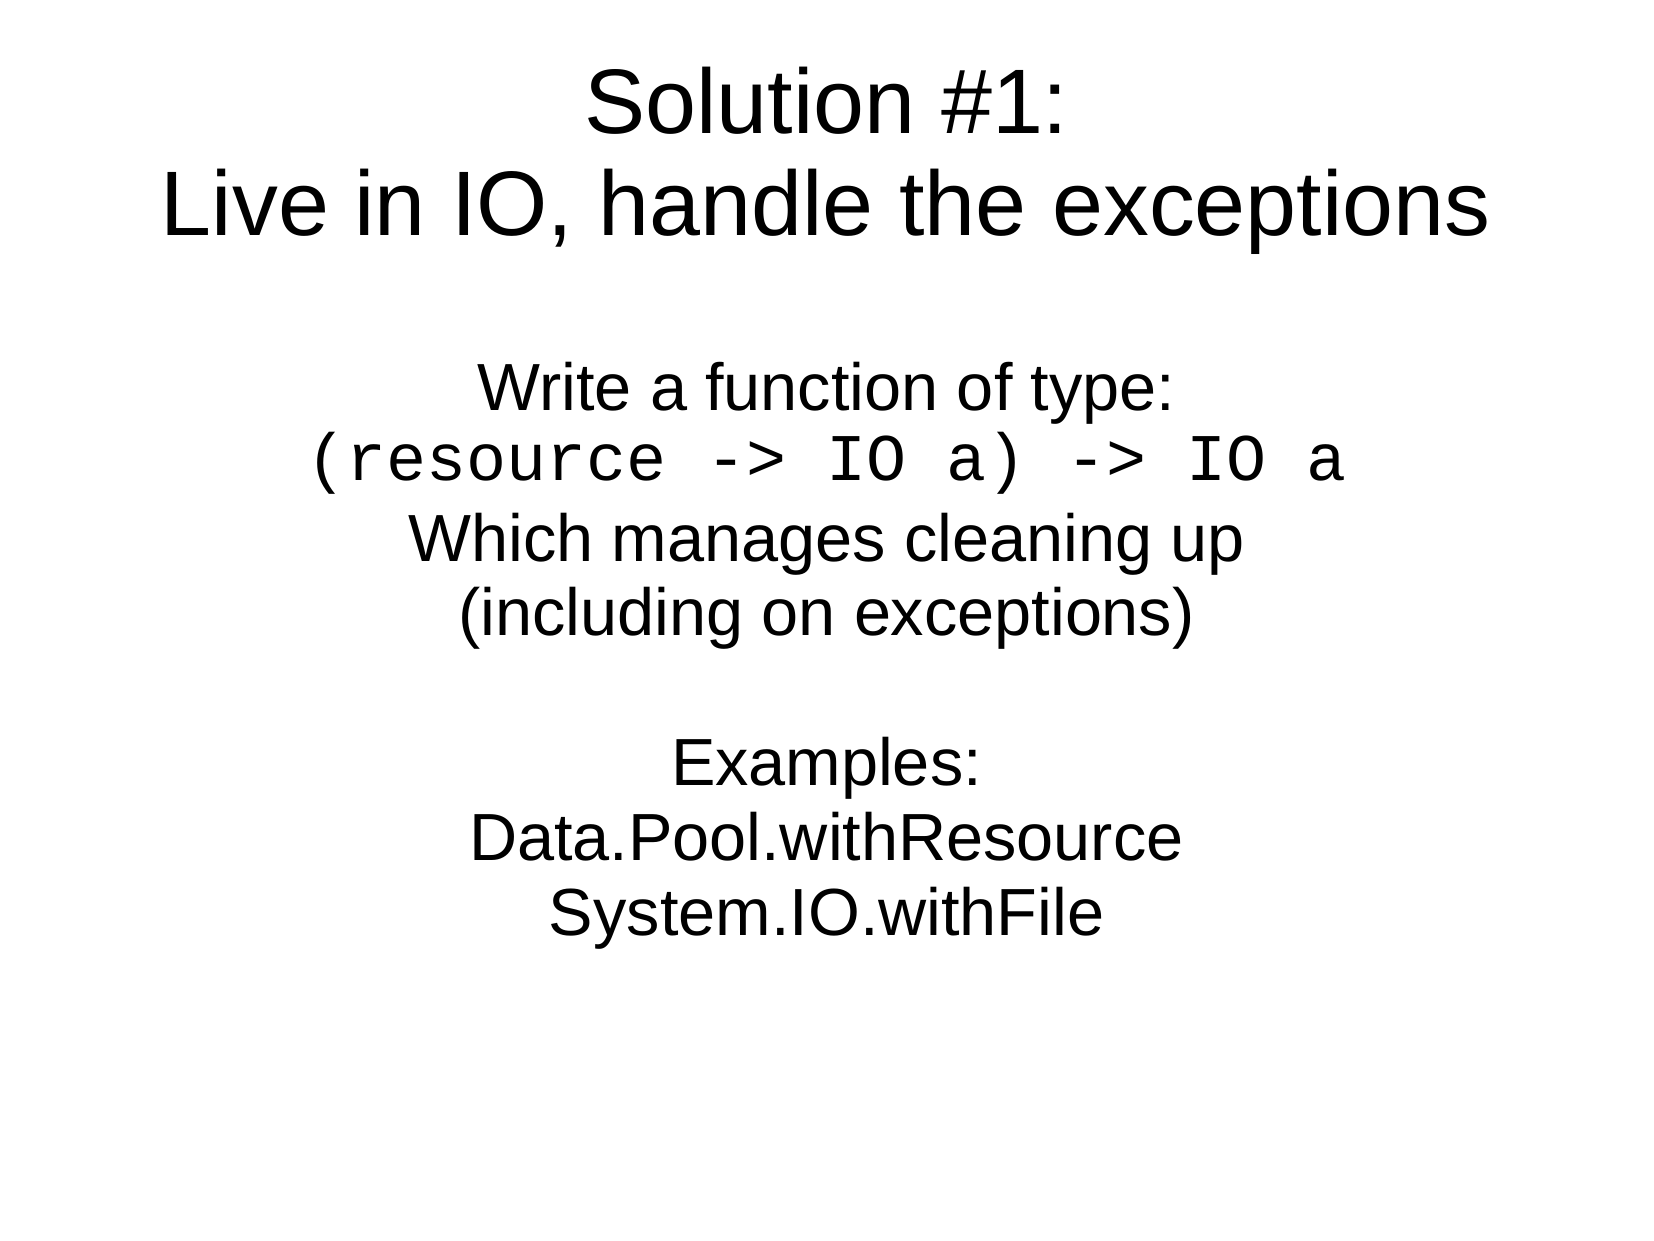

# Solution #1: Live in IO, handle the exceptions
Write a function of type:
(resource -> IO a) -> IO a
Which manages cleaning up
(including on exceptions)
Examples:
Data.Pool.withResource
System.IO.withFile